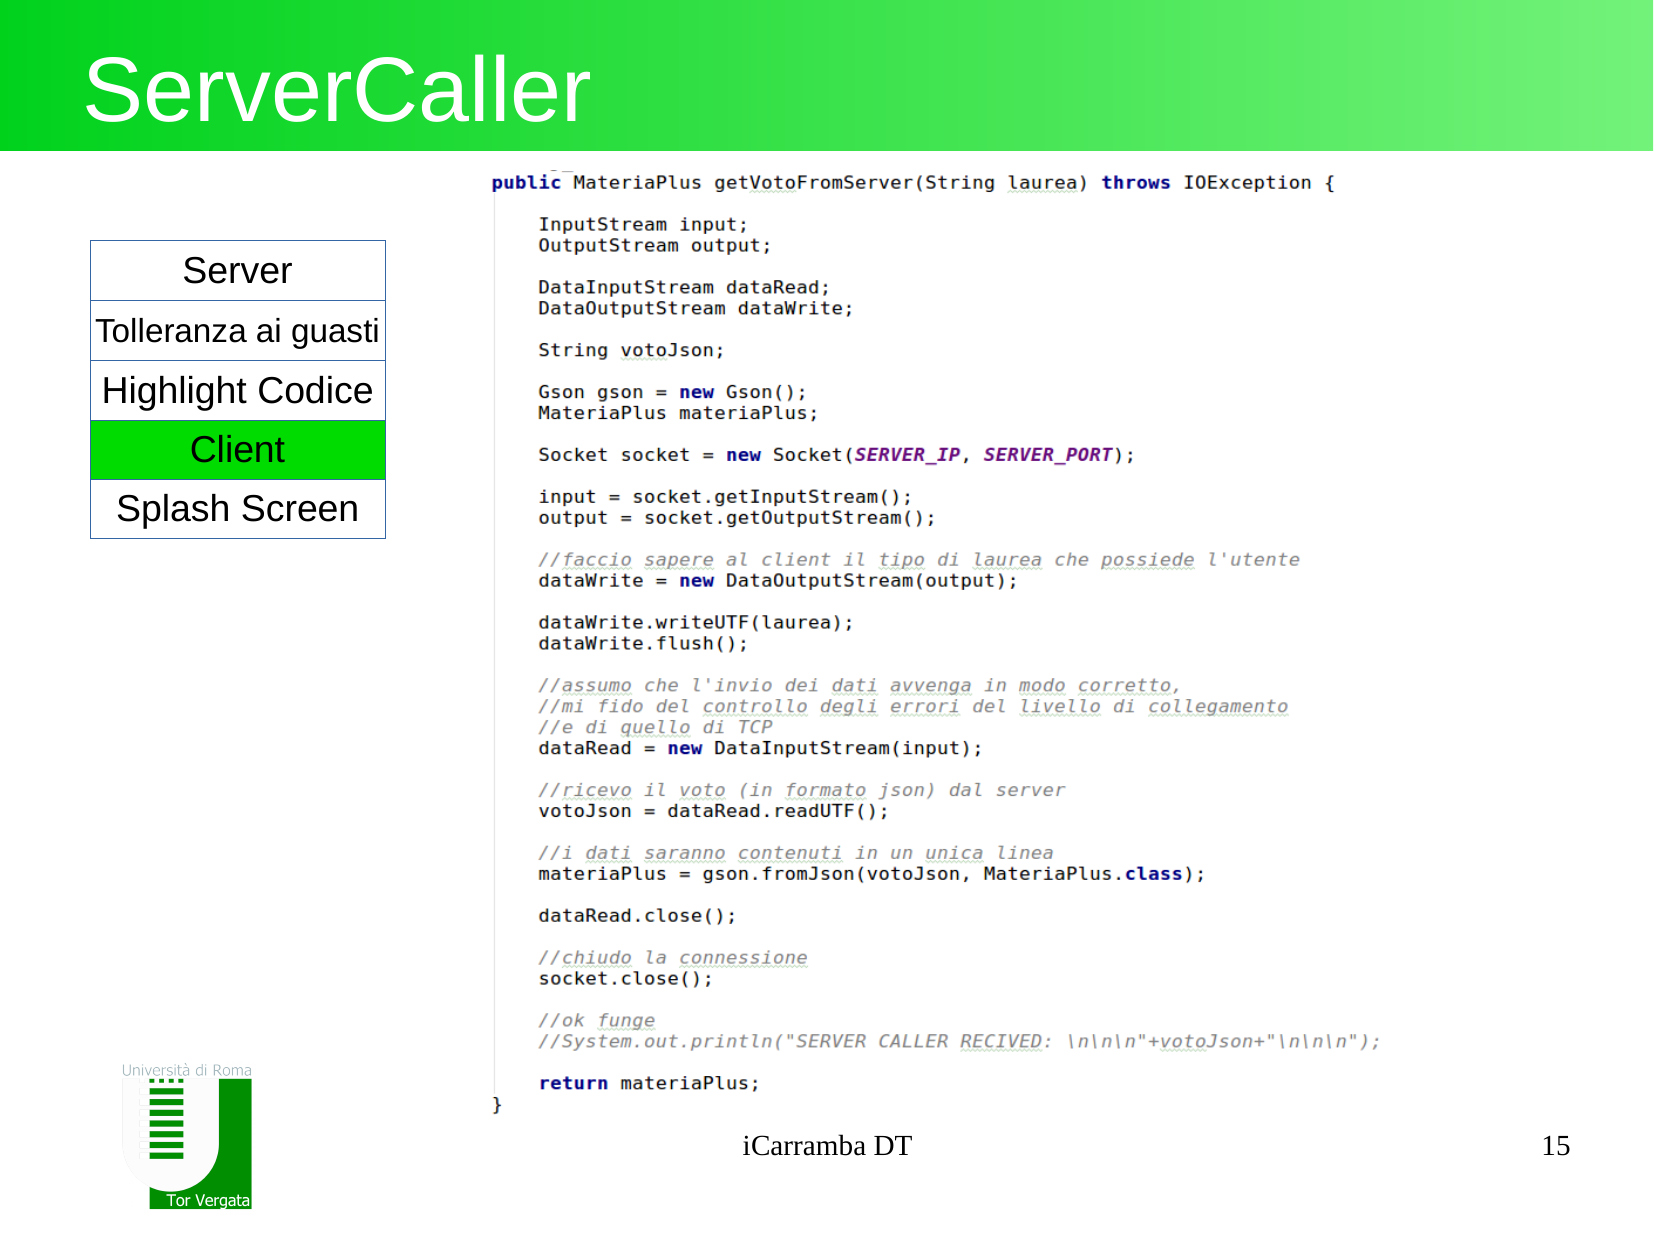

# ServerCaller
Server
Tolleranza ai guasti
Highlight Codice
Client
Highlight Codice
Splash Screen
15